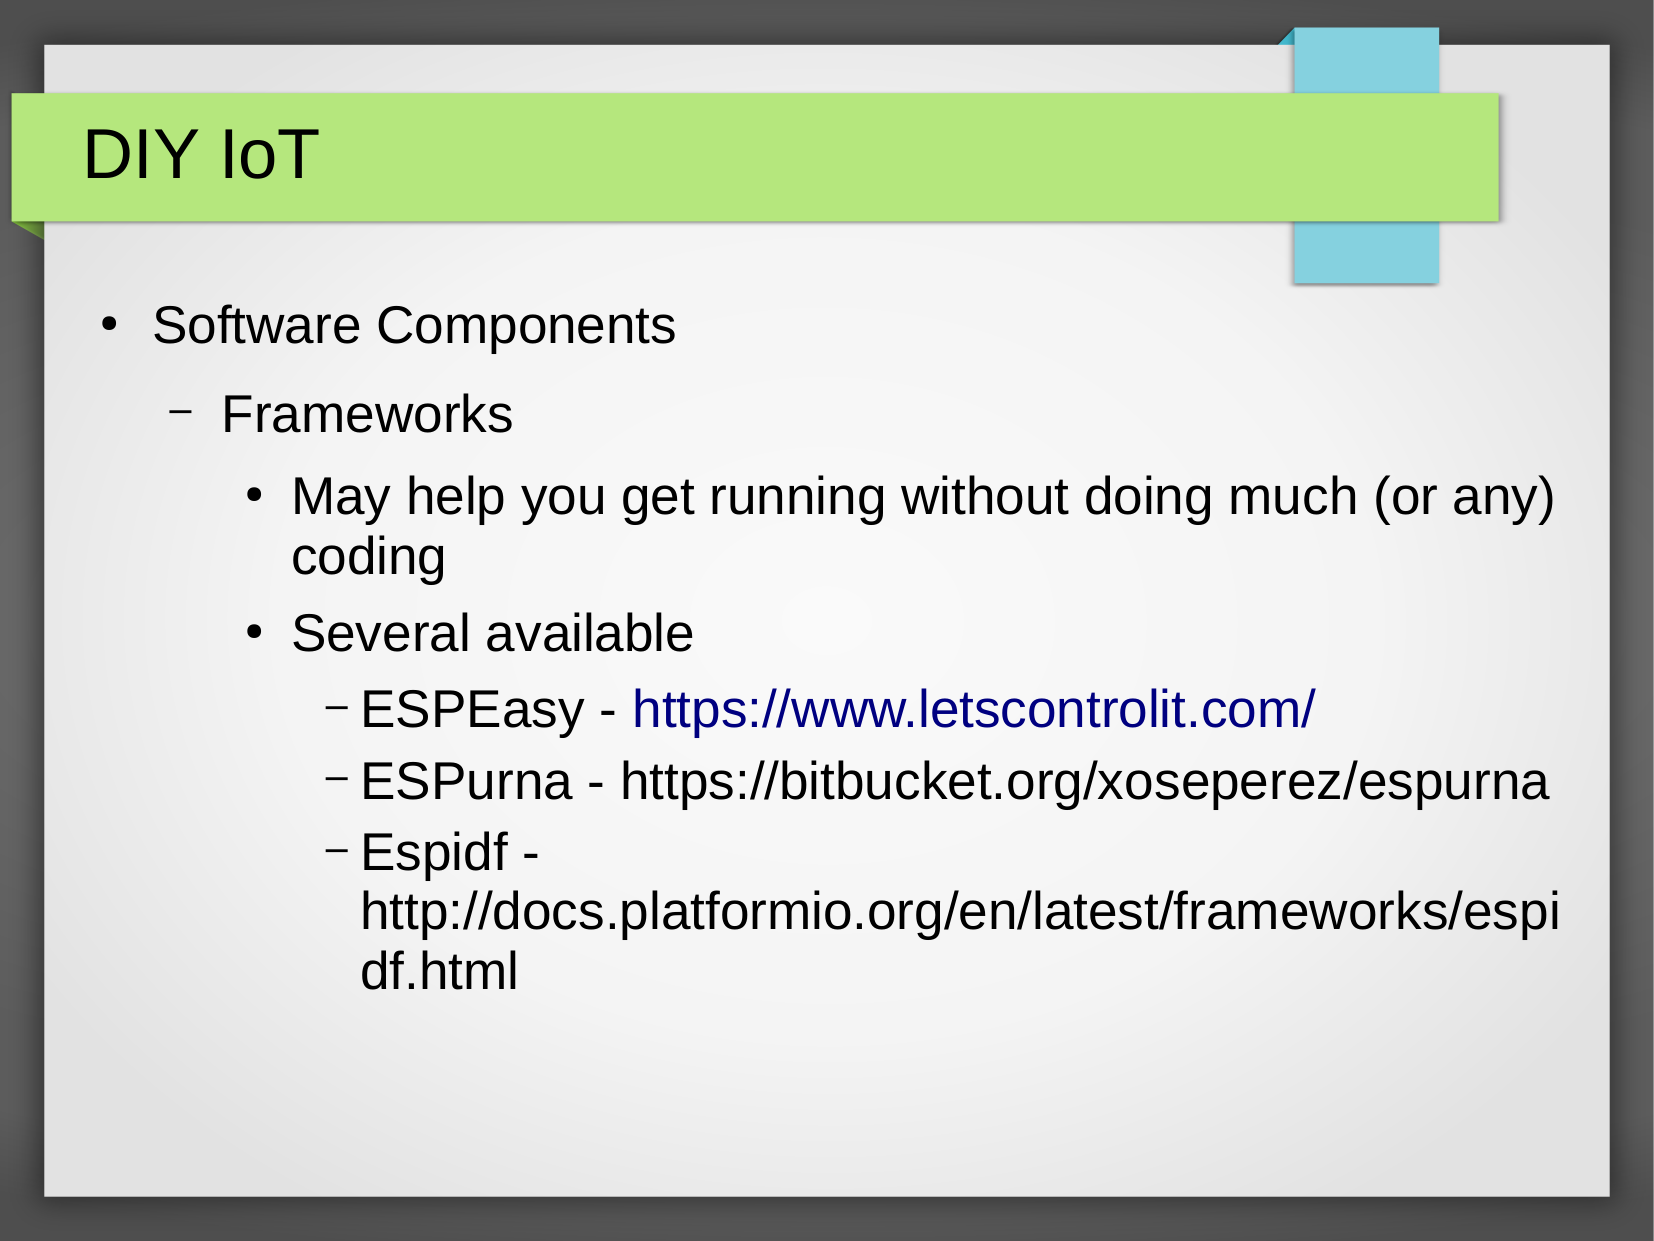

# DIY IoT
Software Components
Frameworks
May help you get running without doing much (or any) coding
Several available
ESPEasy - https://www.letscontrolit.com/
ESPurna - https://bitbucket.org/xoseperez/espurna
Espidf - http://docs.platformio.org/en/latest/frameworks/espidf.html